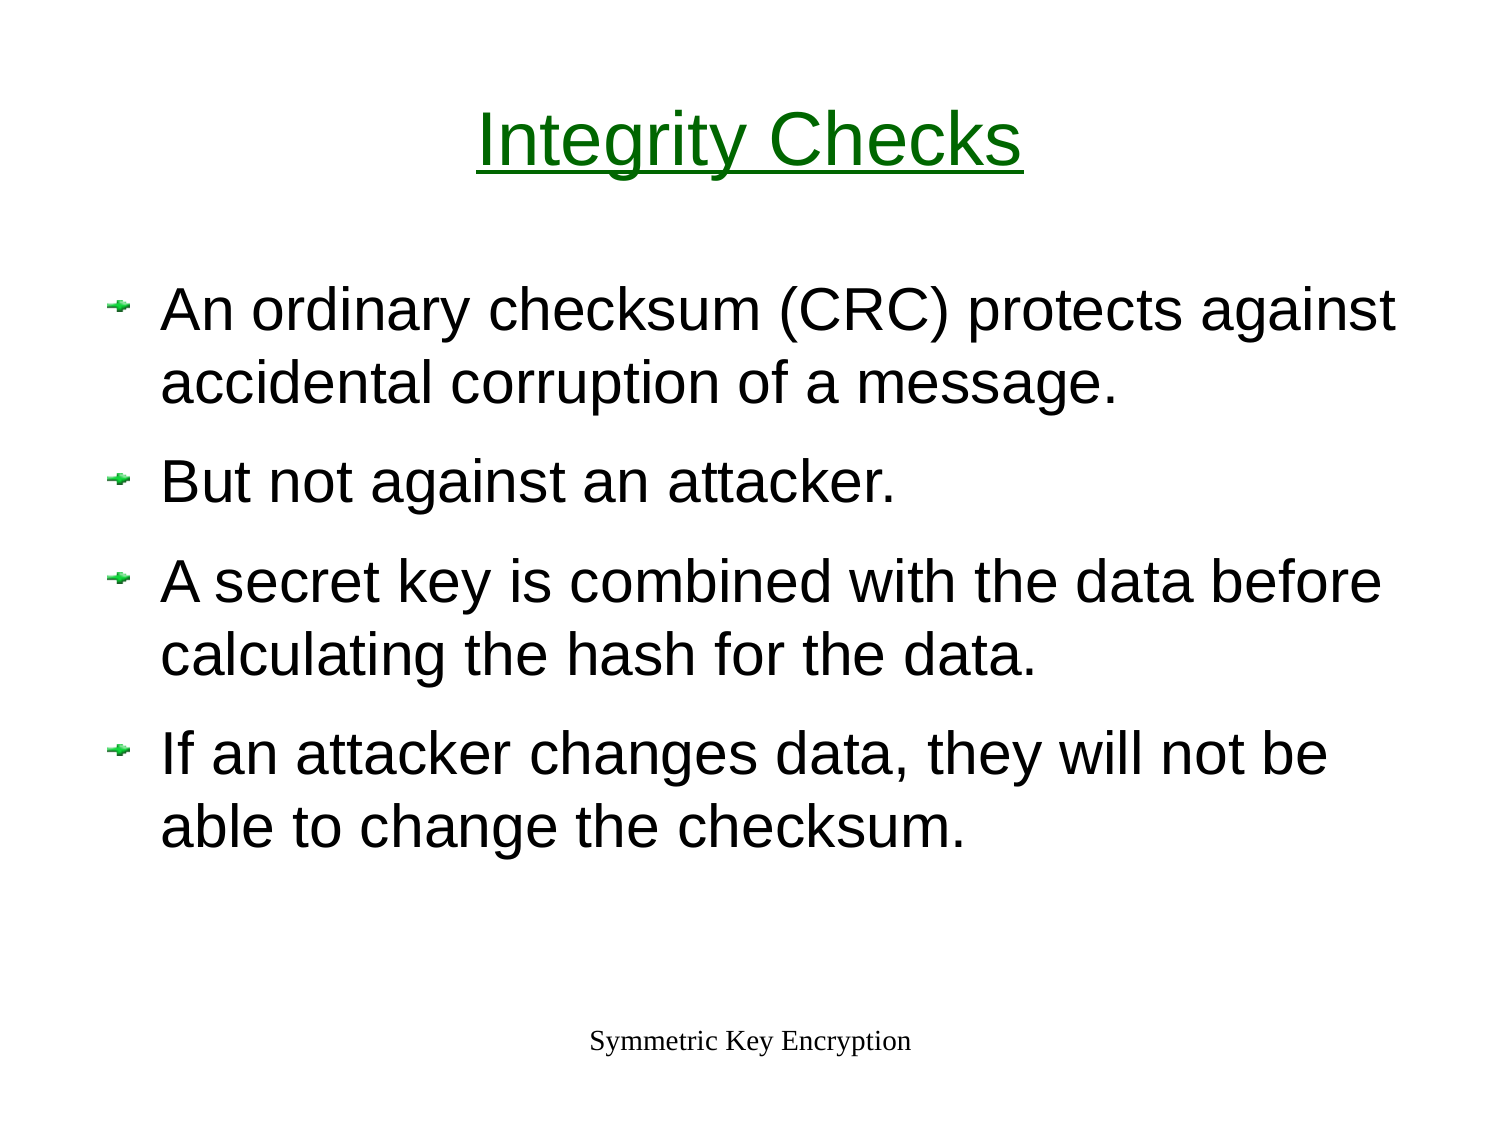

# Integrity Checks
An ordinary checksum (CRC) protects against accidental corruption of a message.
But not against an attacker.
A secret key is combined with the data before calculating the hash for the data.
If an attacker changes data, they will not be able to change the checksum.
Symmetric Key Encryption